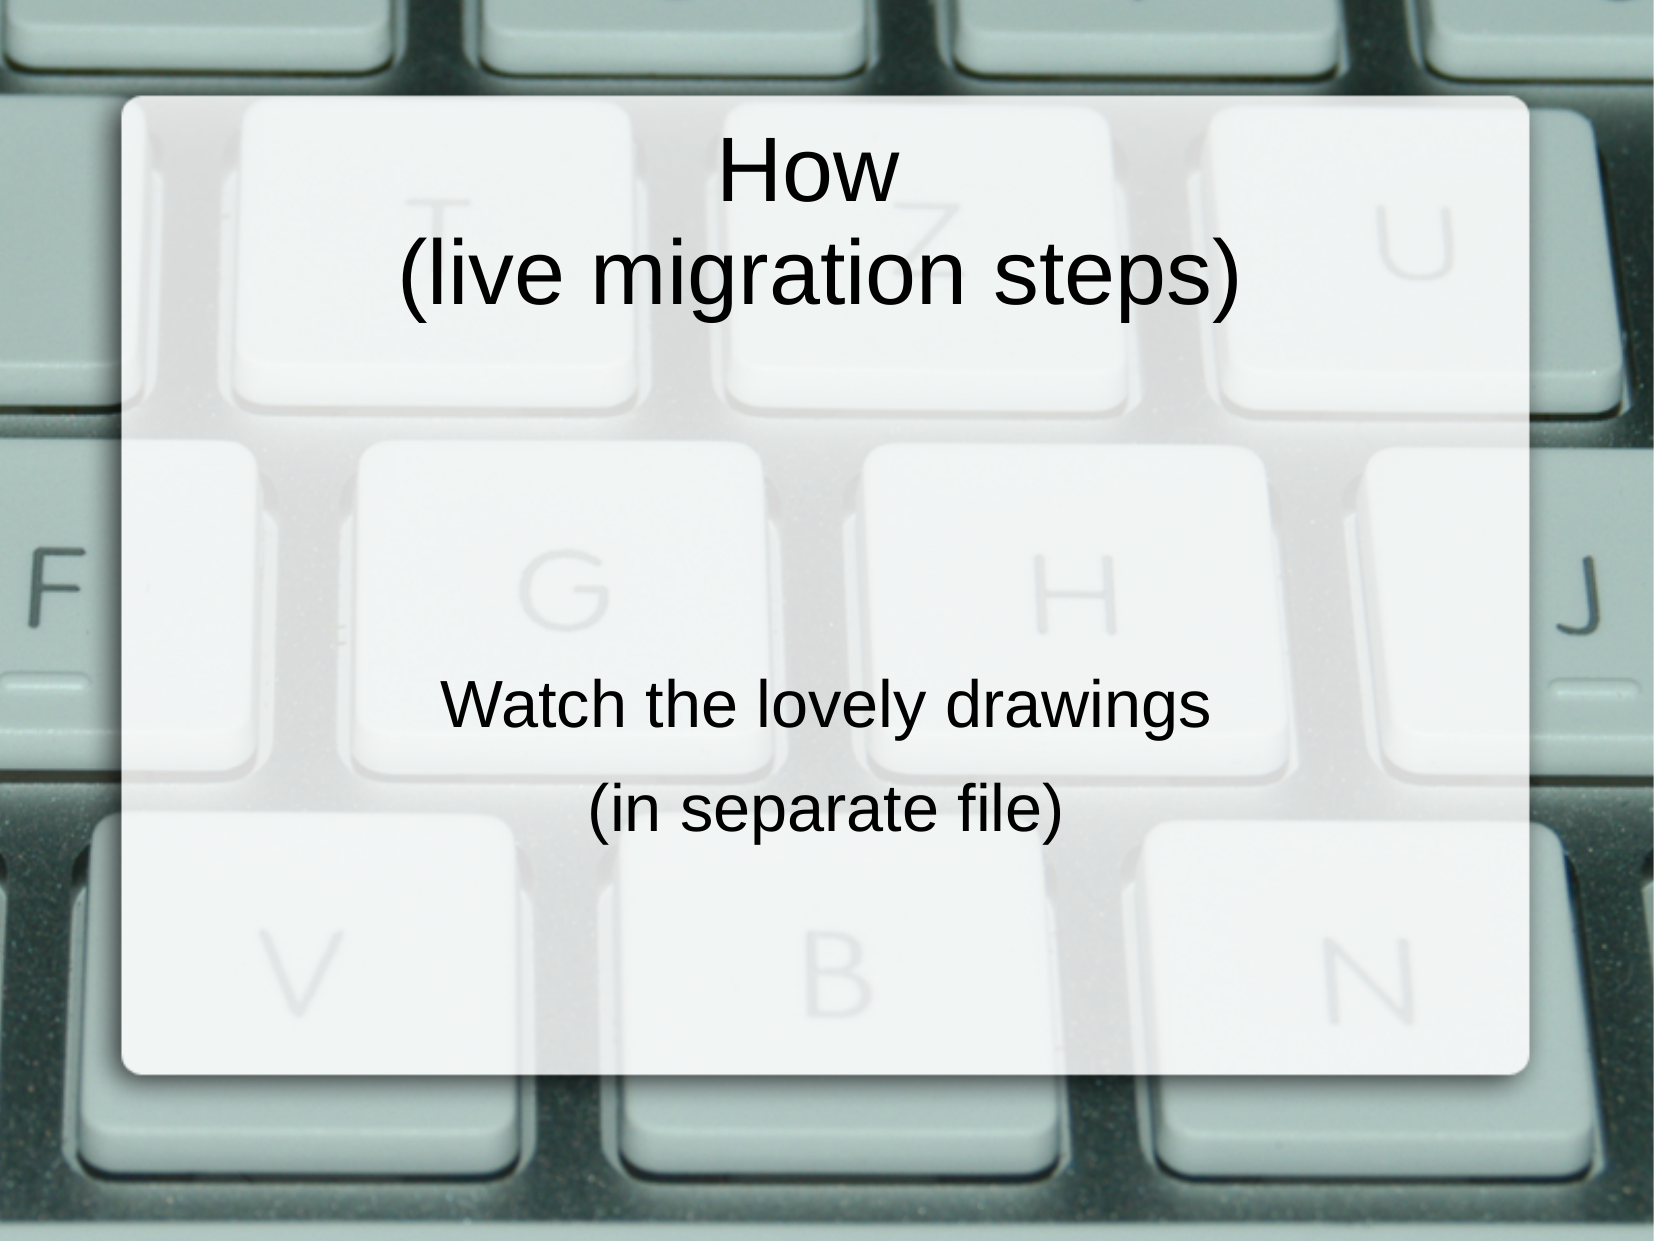

# How (live migration steps)
Watch the lovely drawings
(in separate file)